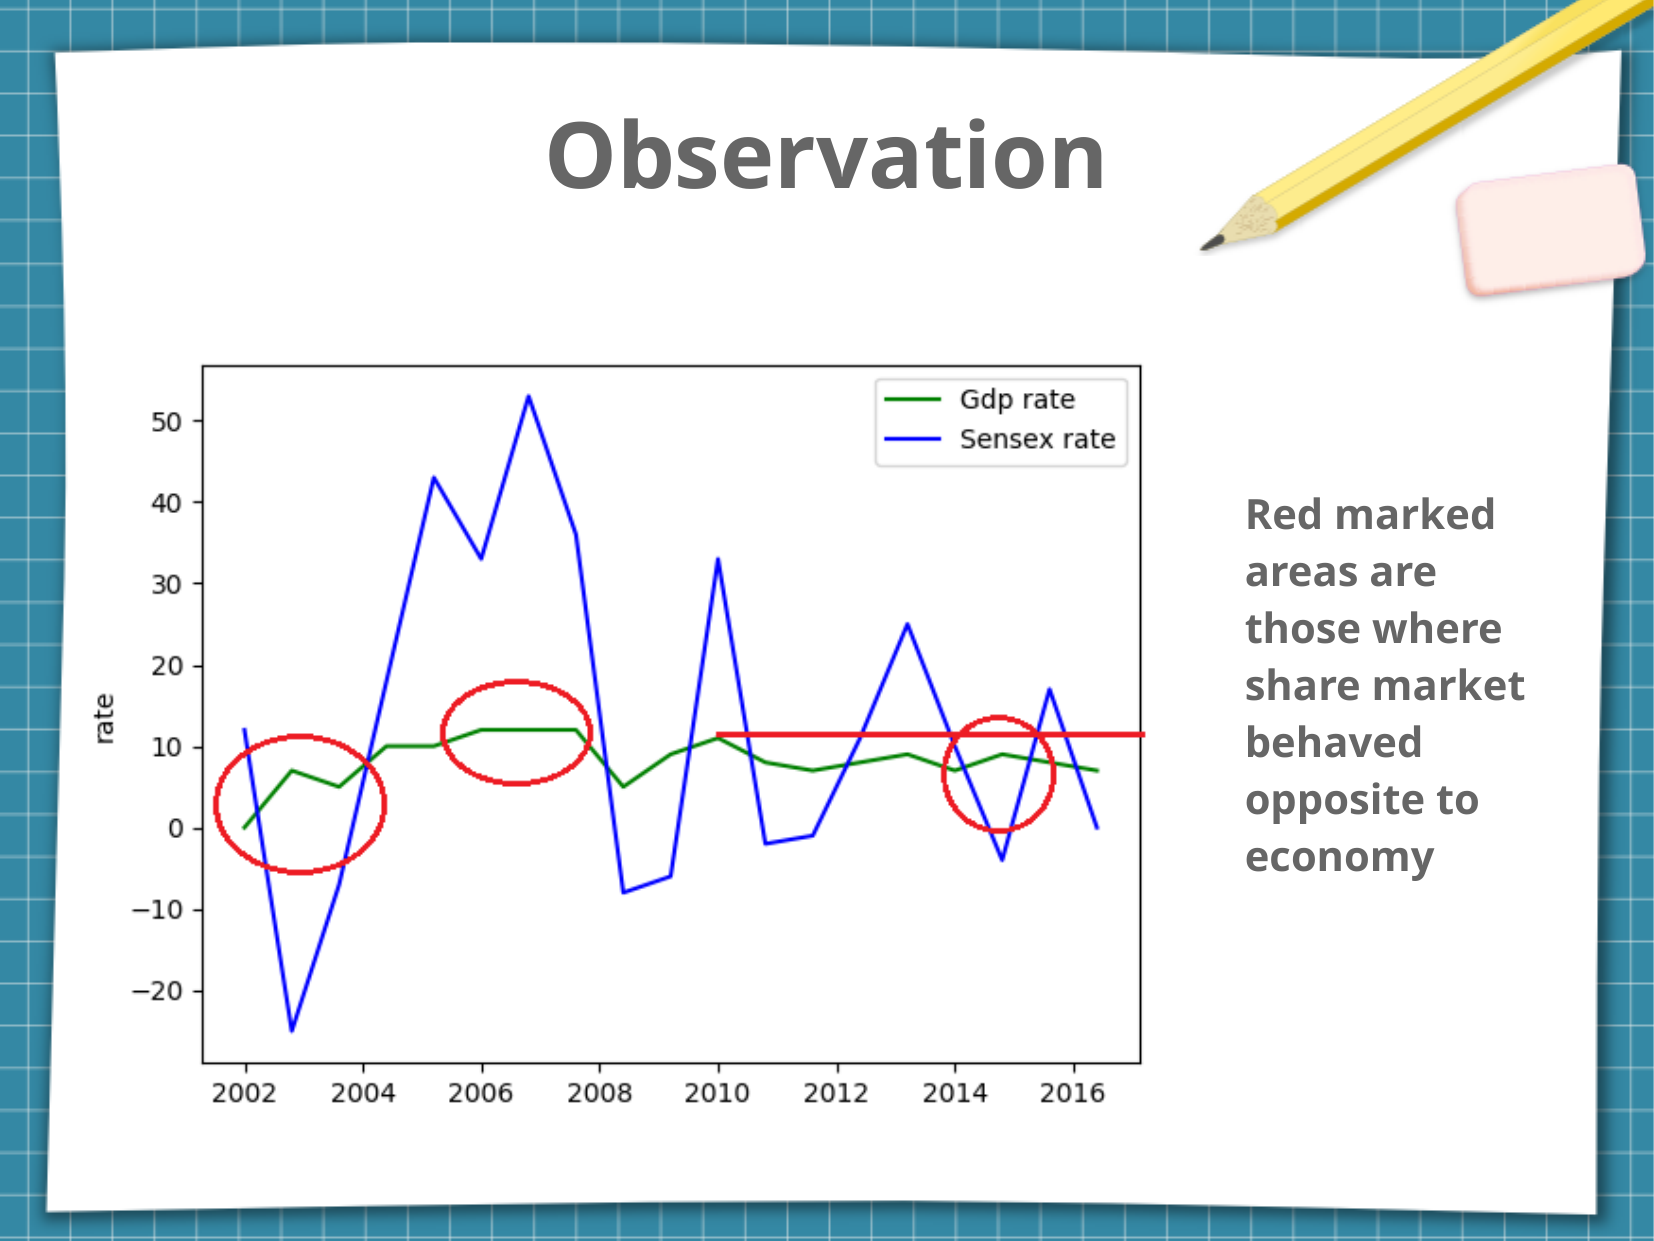

# Observation
Red marked areas are those where share market behaved opposite to economy